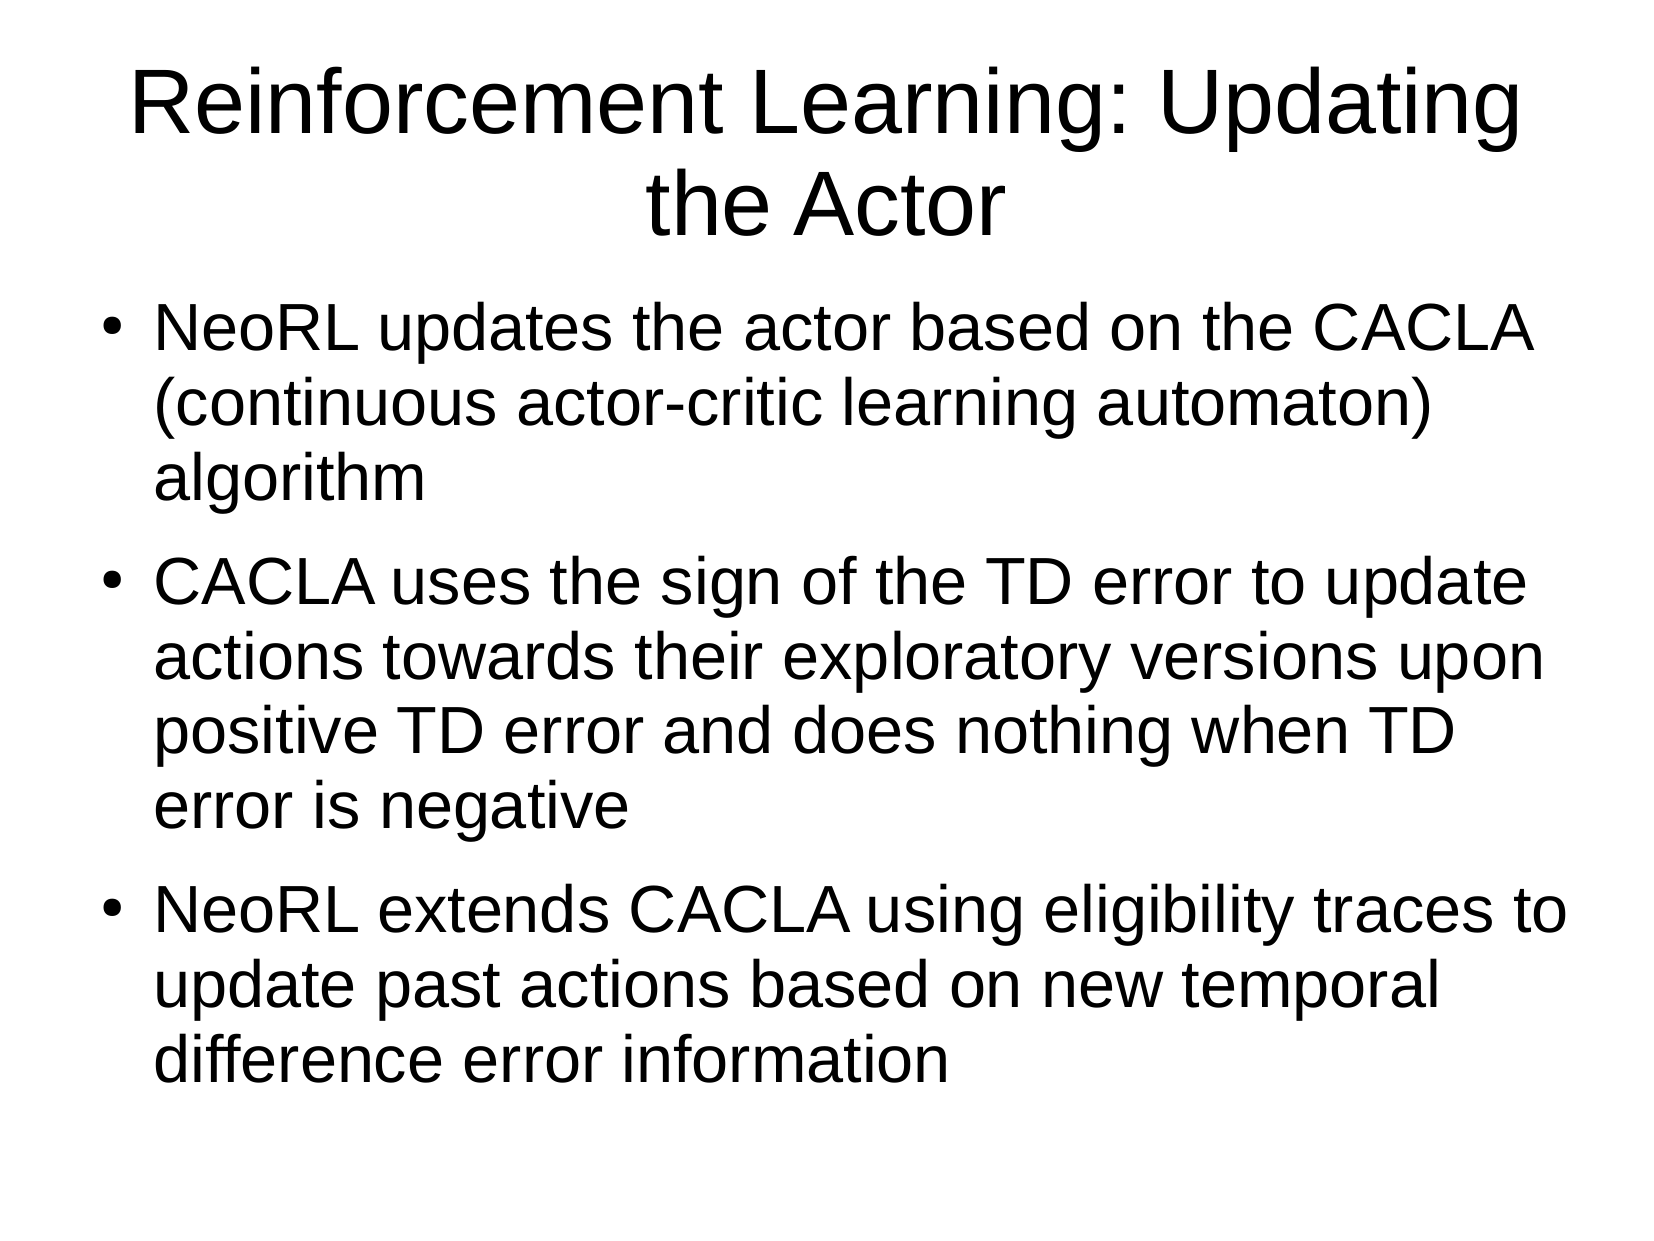

# Reinforcement Learning: Updating the Actor
NeoRL updates the actor based on the CACLA (continuous actor-critic learning automaton) algorithm
CACLA uses the sign of the TD error to update actions towards their exploratory versions upon positive TD error and does nothing when TD error is negative
NeoRL extends CACLA using eligibility traces to update past actions based on new temporal difference error information